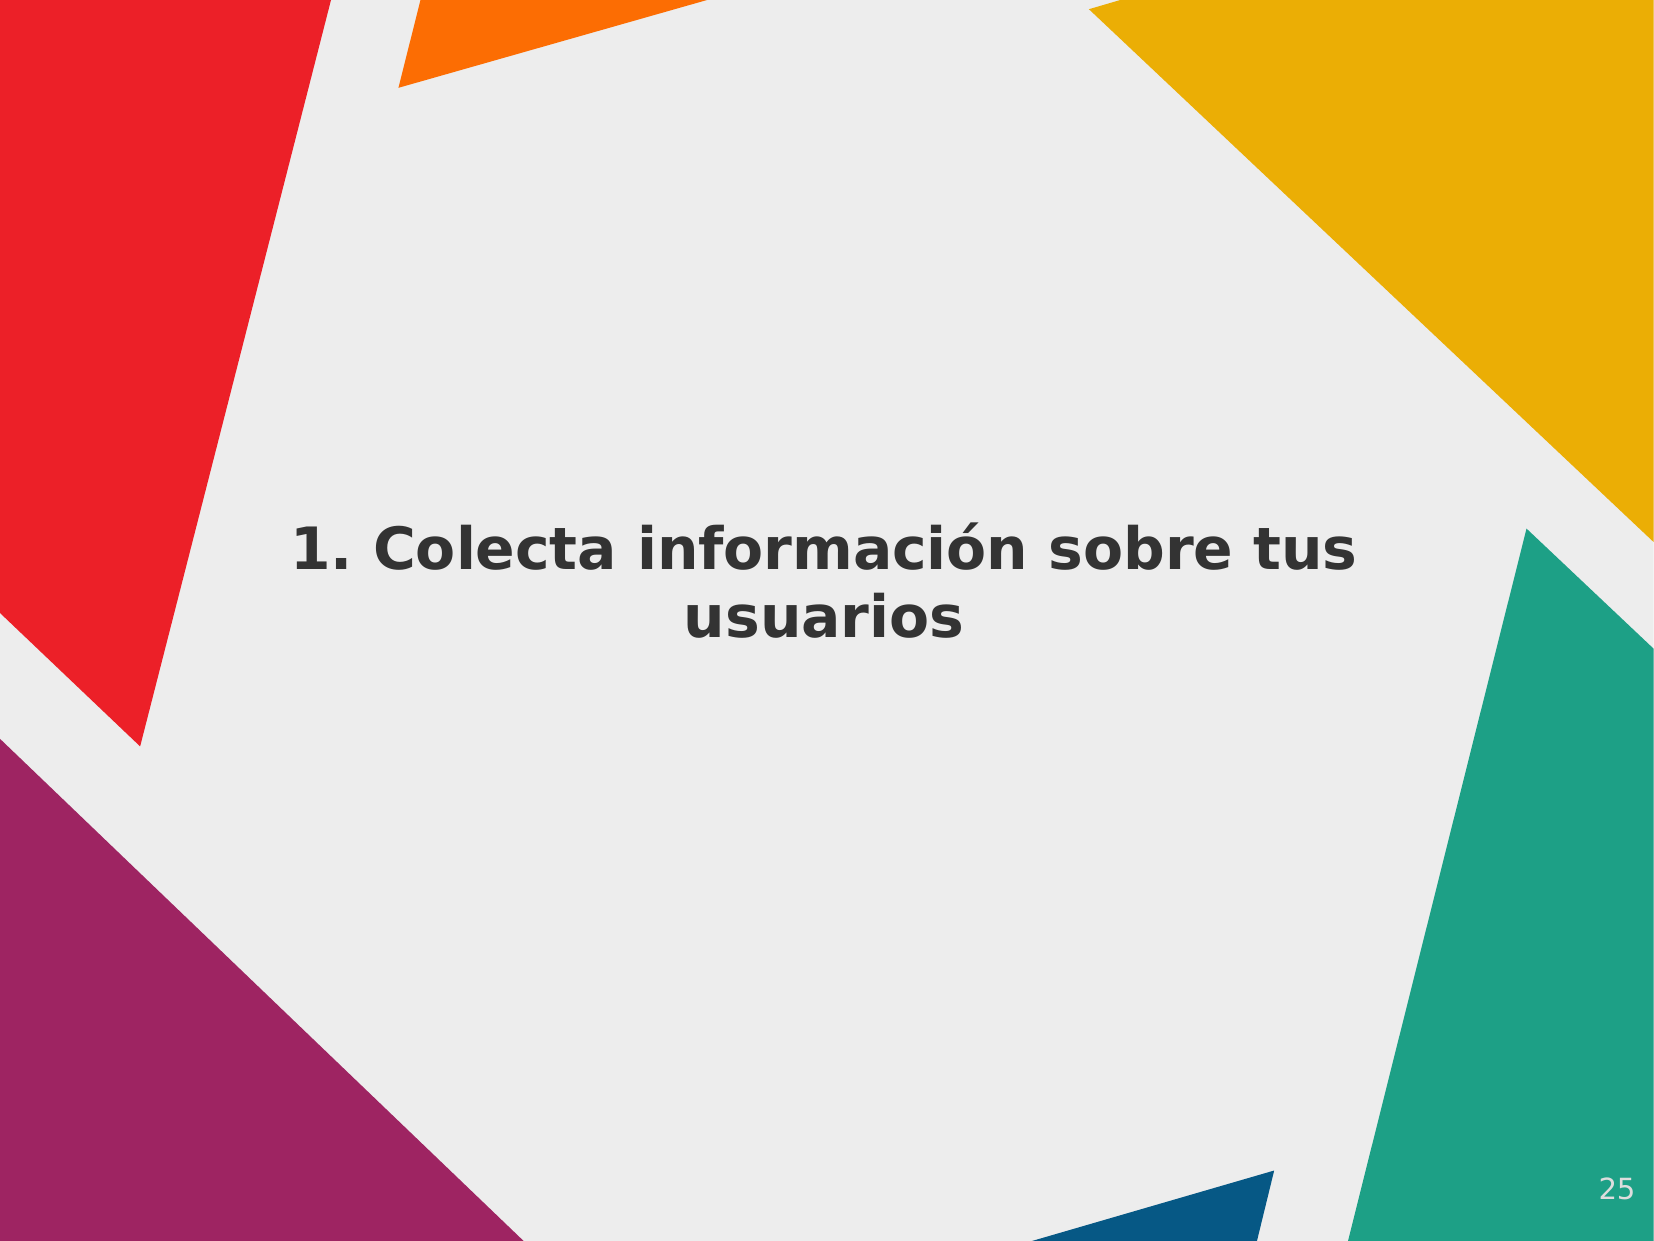

# 1. Colecta información sobre tus usuarios
25